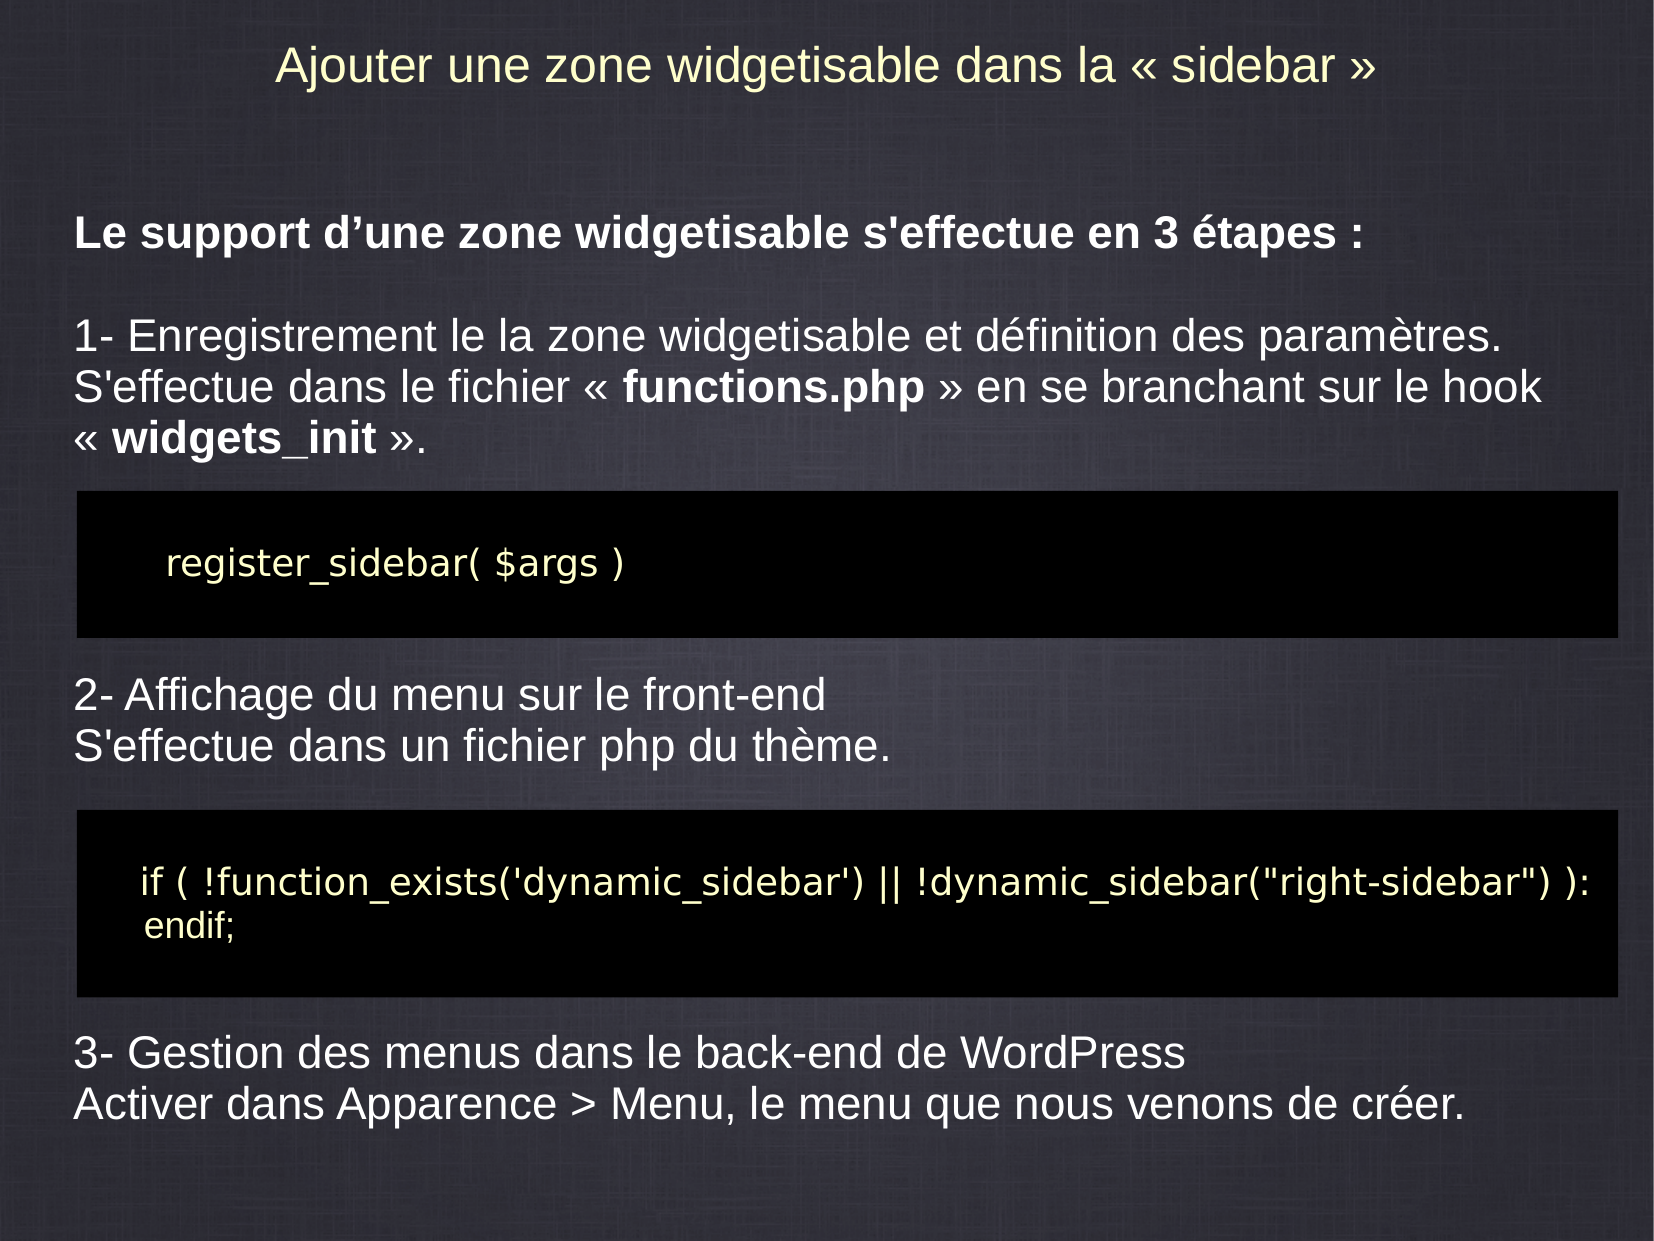

Ajouter une zone widgetisable dans la « sidebar »
Le support d’une zone widgetisable s'effectue en 3 étapes :
1- Enregistrement le la zone widgetisable et définition des paramètres. S'effectue dans le fichier « functions.php » en se branchant sur le hook « widgets_init ».
2- Affichage du menu sur le front-end
S'effectue dans un fichier php du thème.
3- Gestion des menus dans le back-end de WordPress
Activer dans Apparence > Menu, le menu que nous venons de créer.
	register_sidebar( $args )
 if ( !function_exists('dynamic_sidebar') || !dynamic_sidebar("right-sidebar") ):
 endif;